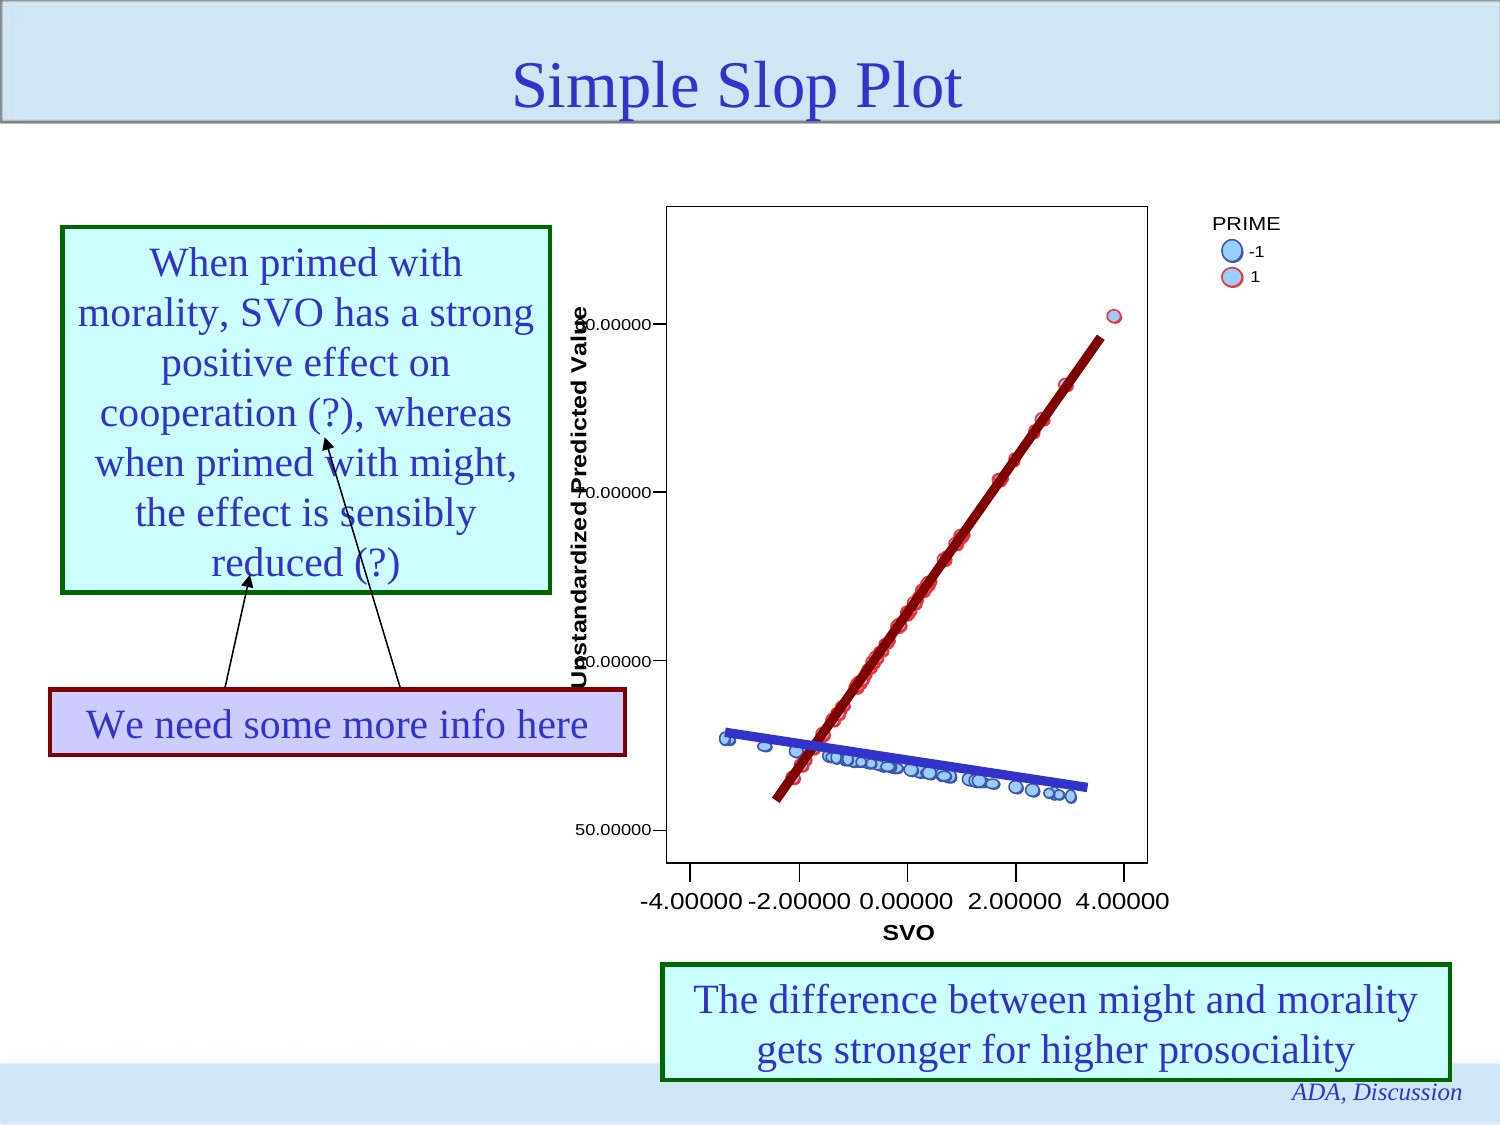

# Simple Slop Plot
PRIME
When primed with morality, SVO has a strong positive effect on cooperation (?), whereas when primed with might, the effect is sensibly reduced (?)
-1
1
80.00000
70.00000
Unstandardized Predicted Value
60.00000
We need some more info here
50.00000
-4.00000
-2.00000
0.00000
2.00000
4.00000
SVO
The difference between might and morality gets stronger for higher prosociality
ADA, Discussion